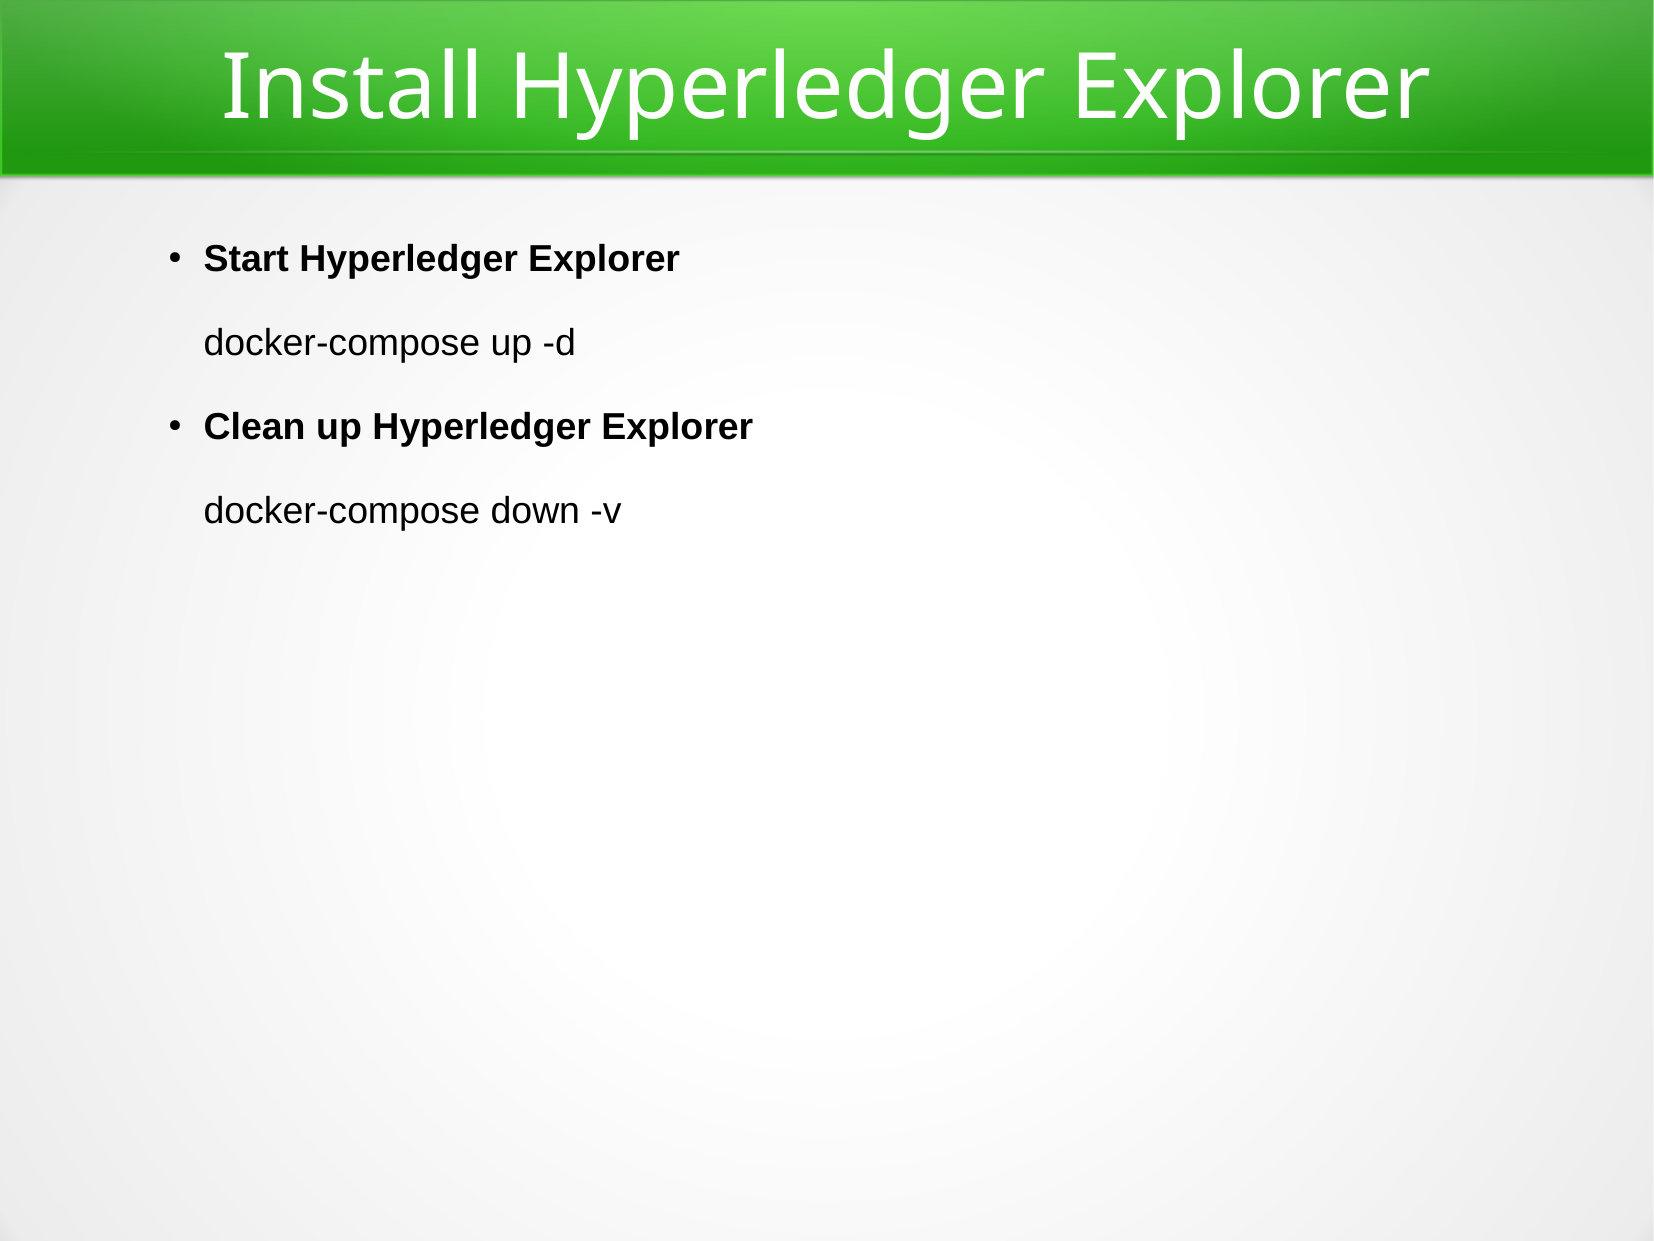

# Install Hyperledger Explorer
Start Hyperledger Explorer
docker-compose up -d
Clean up Hyperledger Explorer
docker-compose down -v